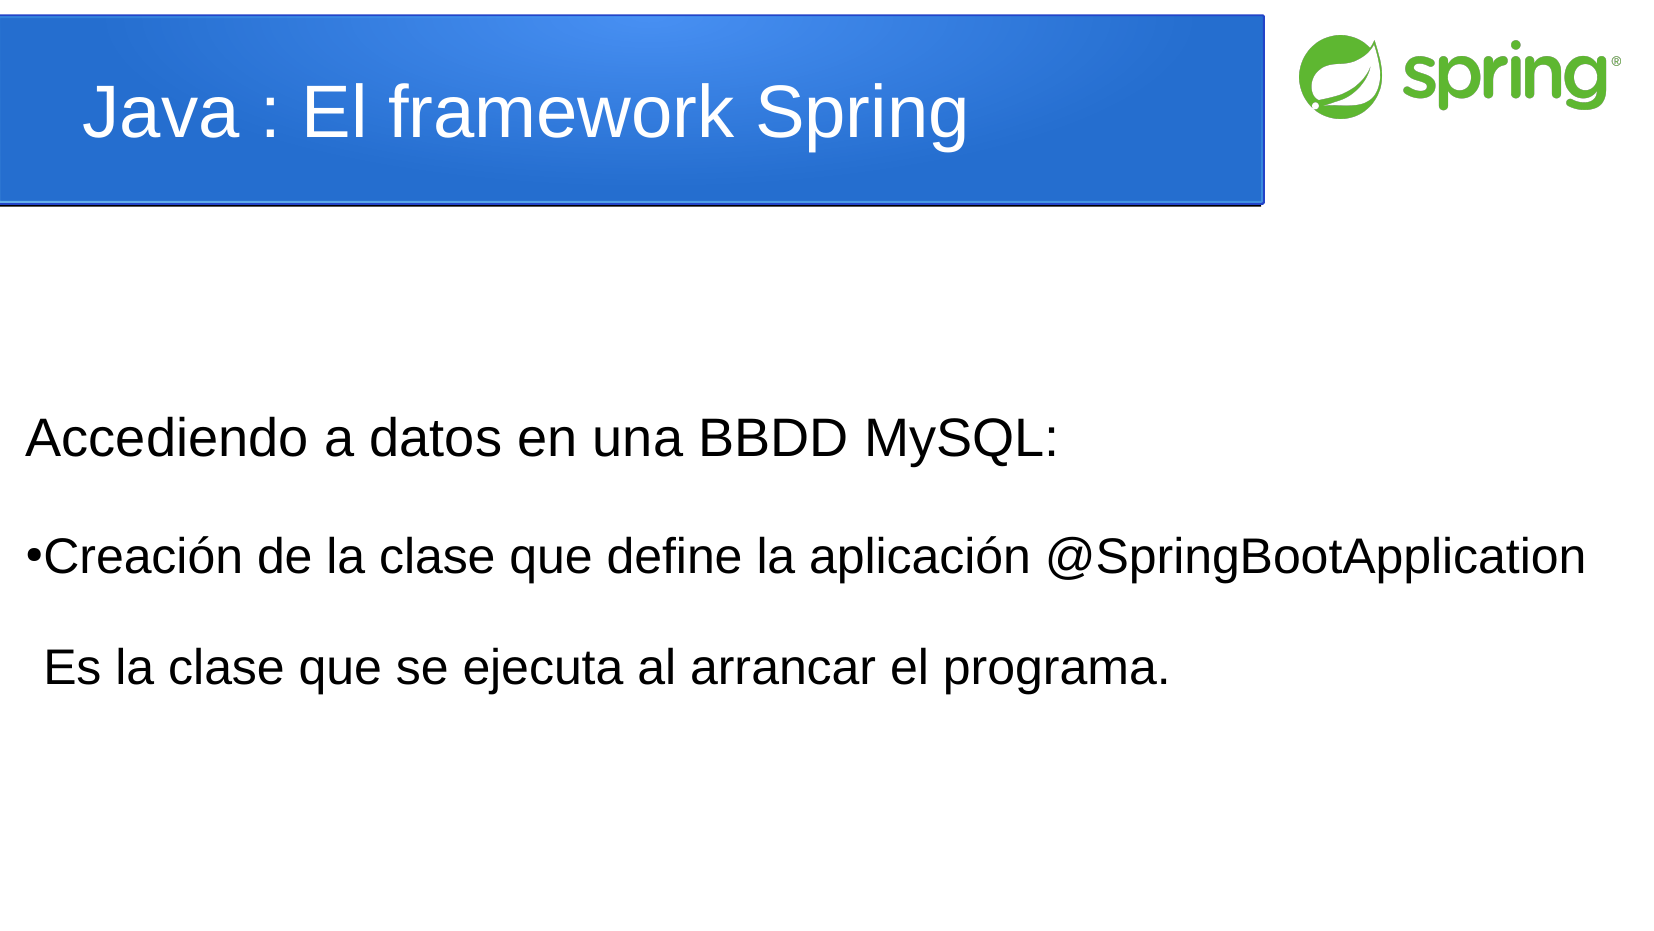

# Java : El framework Spring
Accediendo a datos en una BBDD MySQL:
Creación de la clase que define la aplicación @SpringBootApplication
Es la clase que se ejecuta al arrancar el programa.